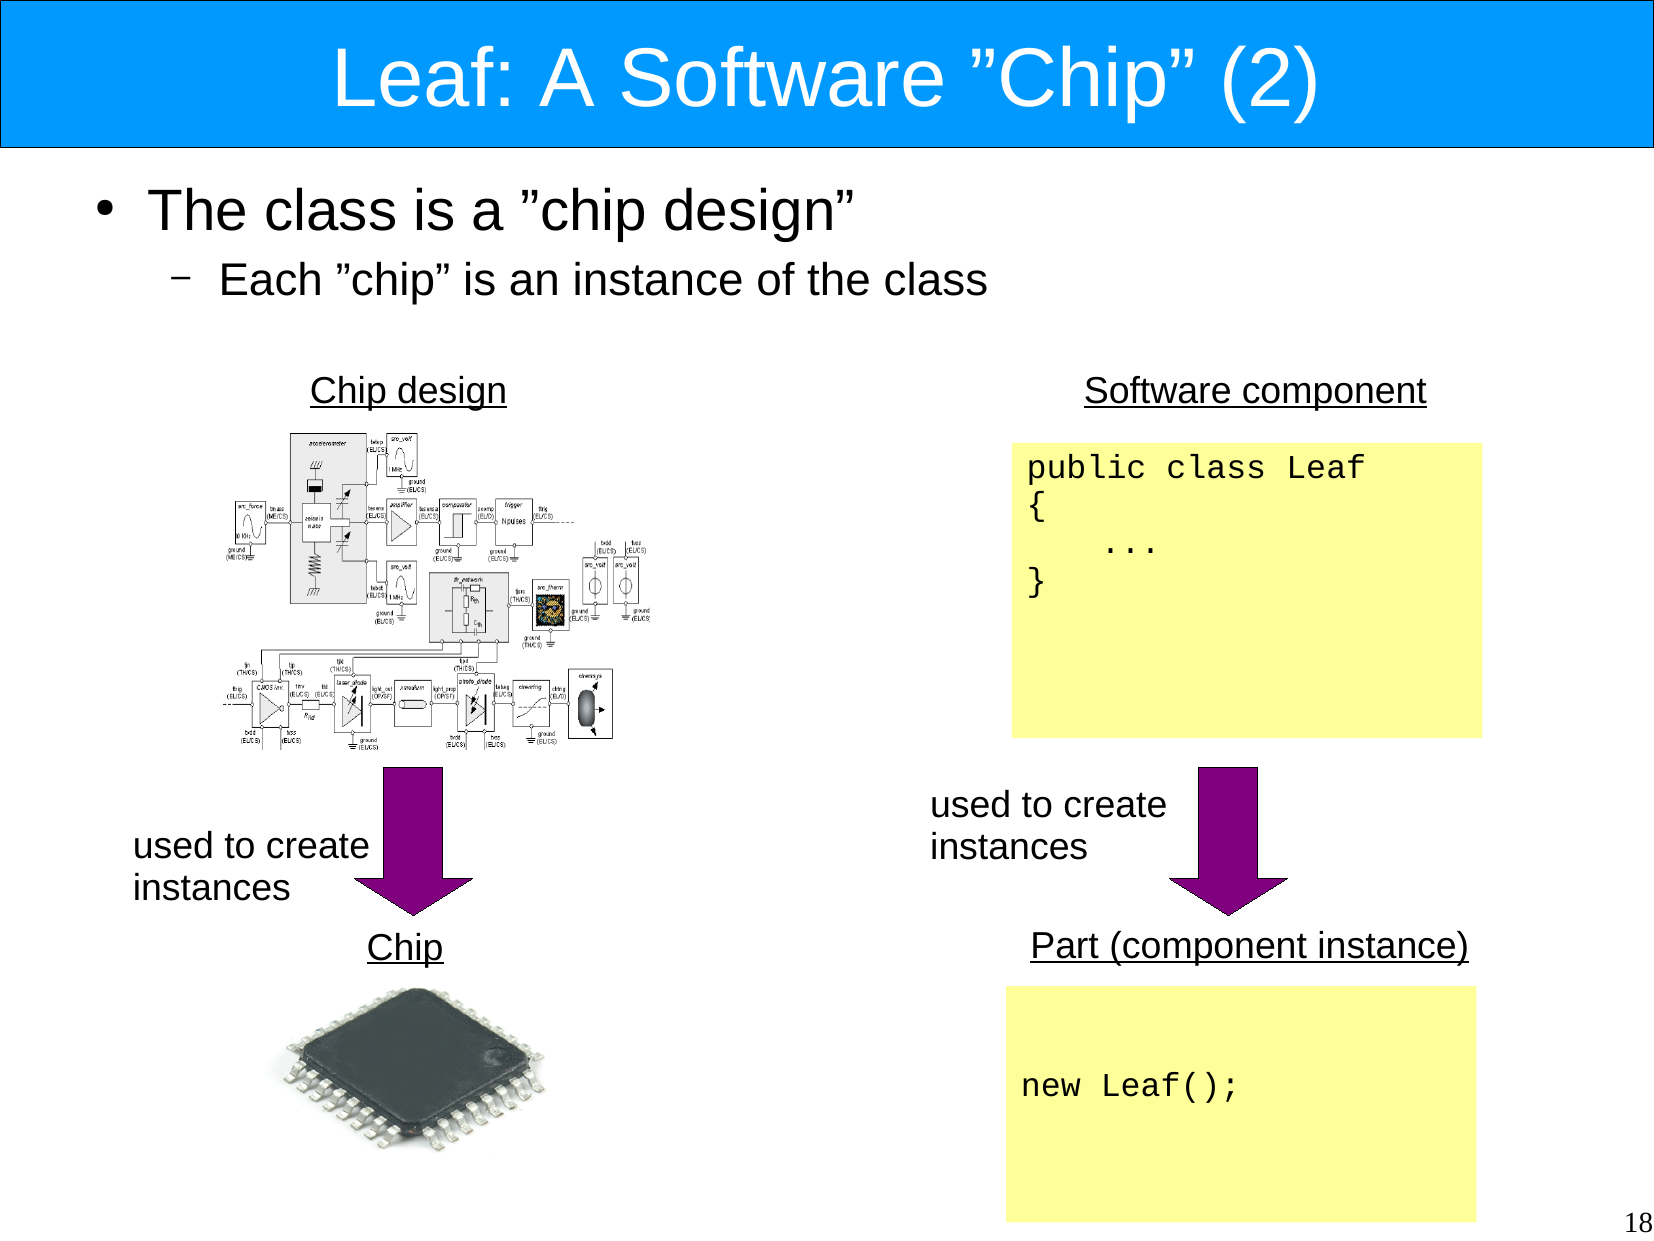

# Leaf: A Software ”Chip” (2)
The class is a ”chip design”
Each ”chip” is an instance of the class
Chip design
Software component
public class Leaf
{
	...
}
used to create
instances
used to create
instances
Part (component instance)
Chip
new Leaf();
18